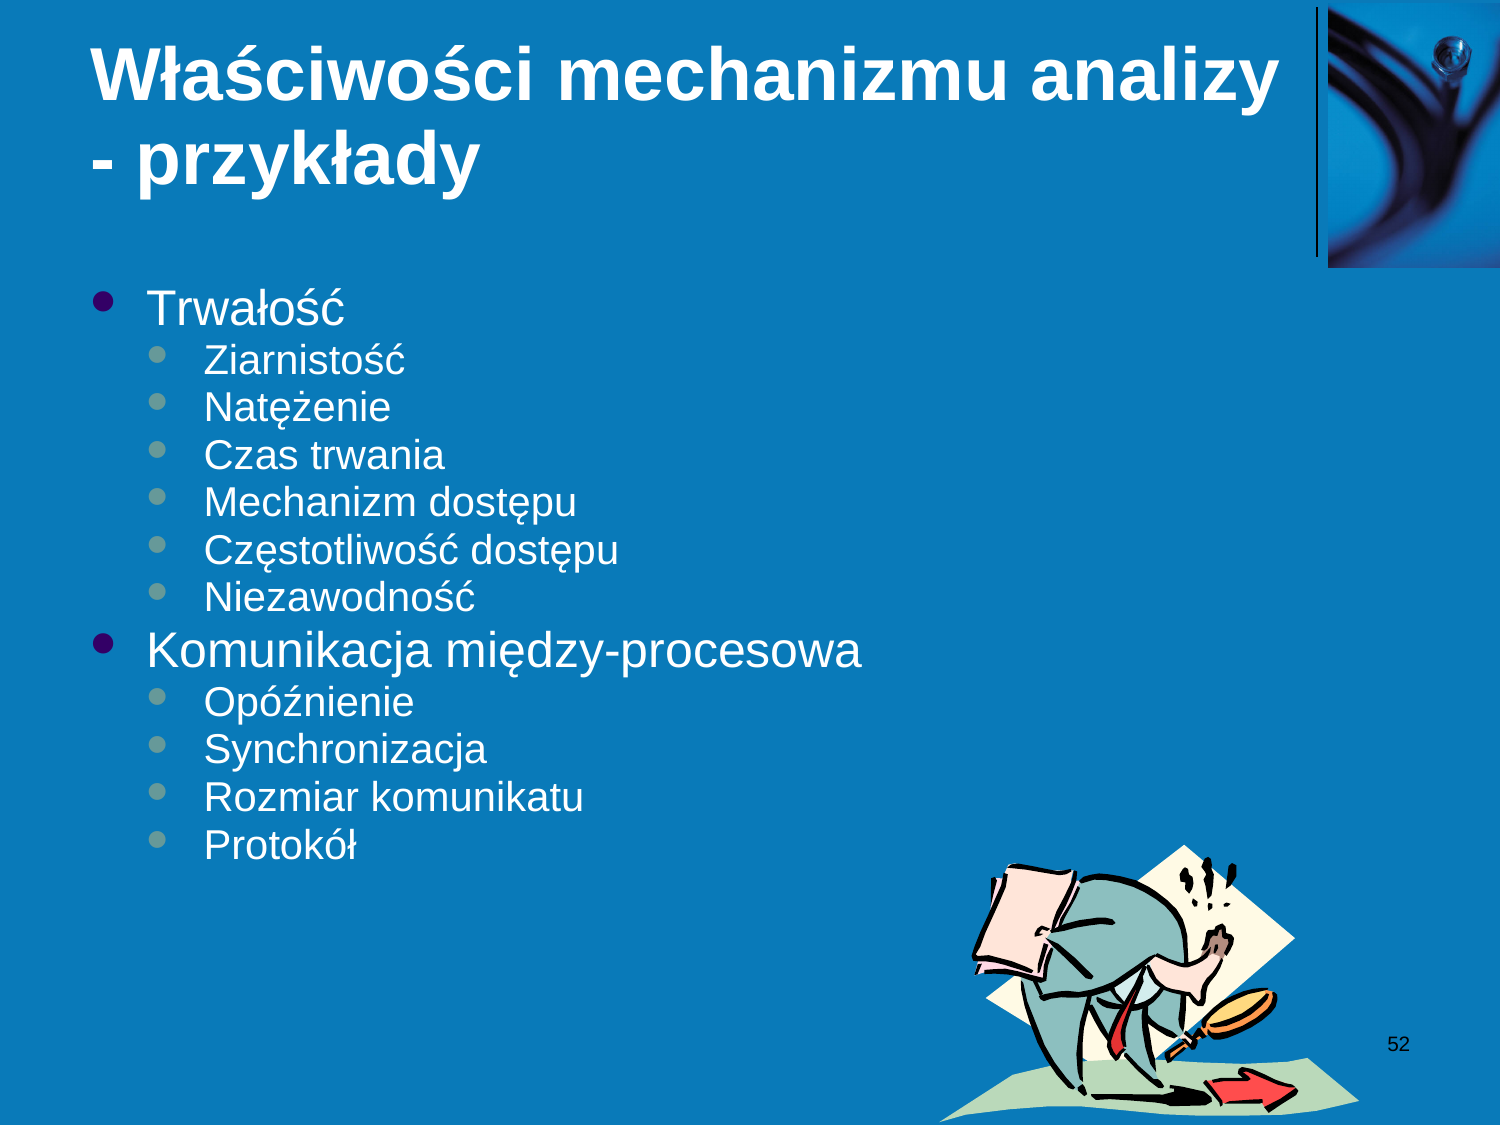

# Właściwości mechanizmu analizy - przykłady
Trwałość
Ziarnistość
Natężenie
Czas trwania
Mechanizm dostępu
Częstotliwość dostępu
Niezawodność
Komunikacja między-procesowa
Opóźnienie
Synchronizacja
Rozmiar komunikatu
Protokół
52